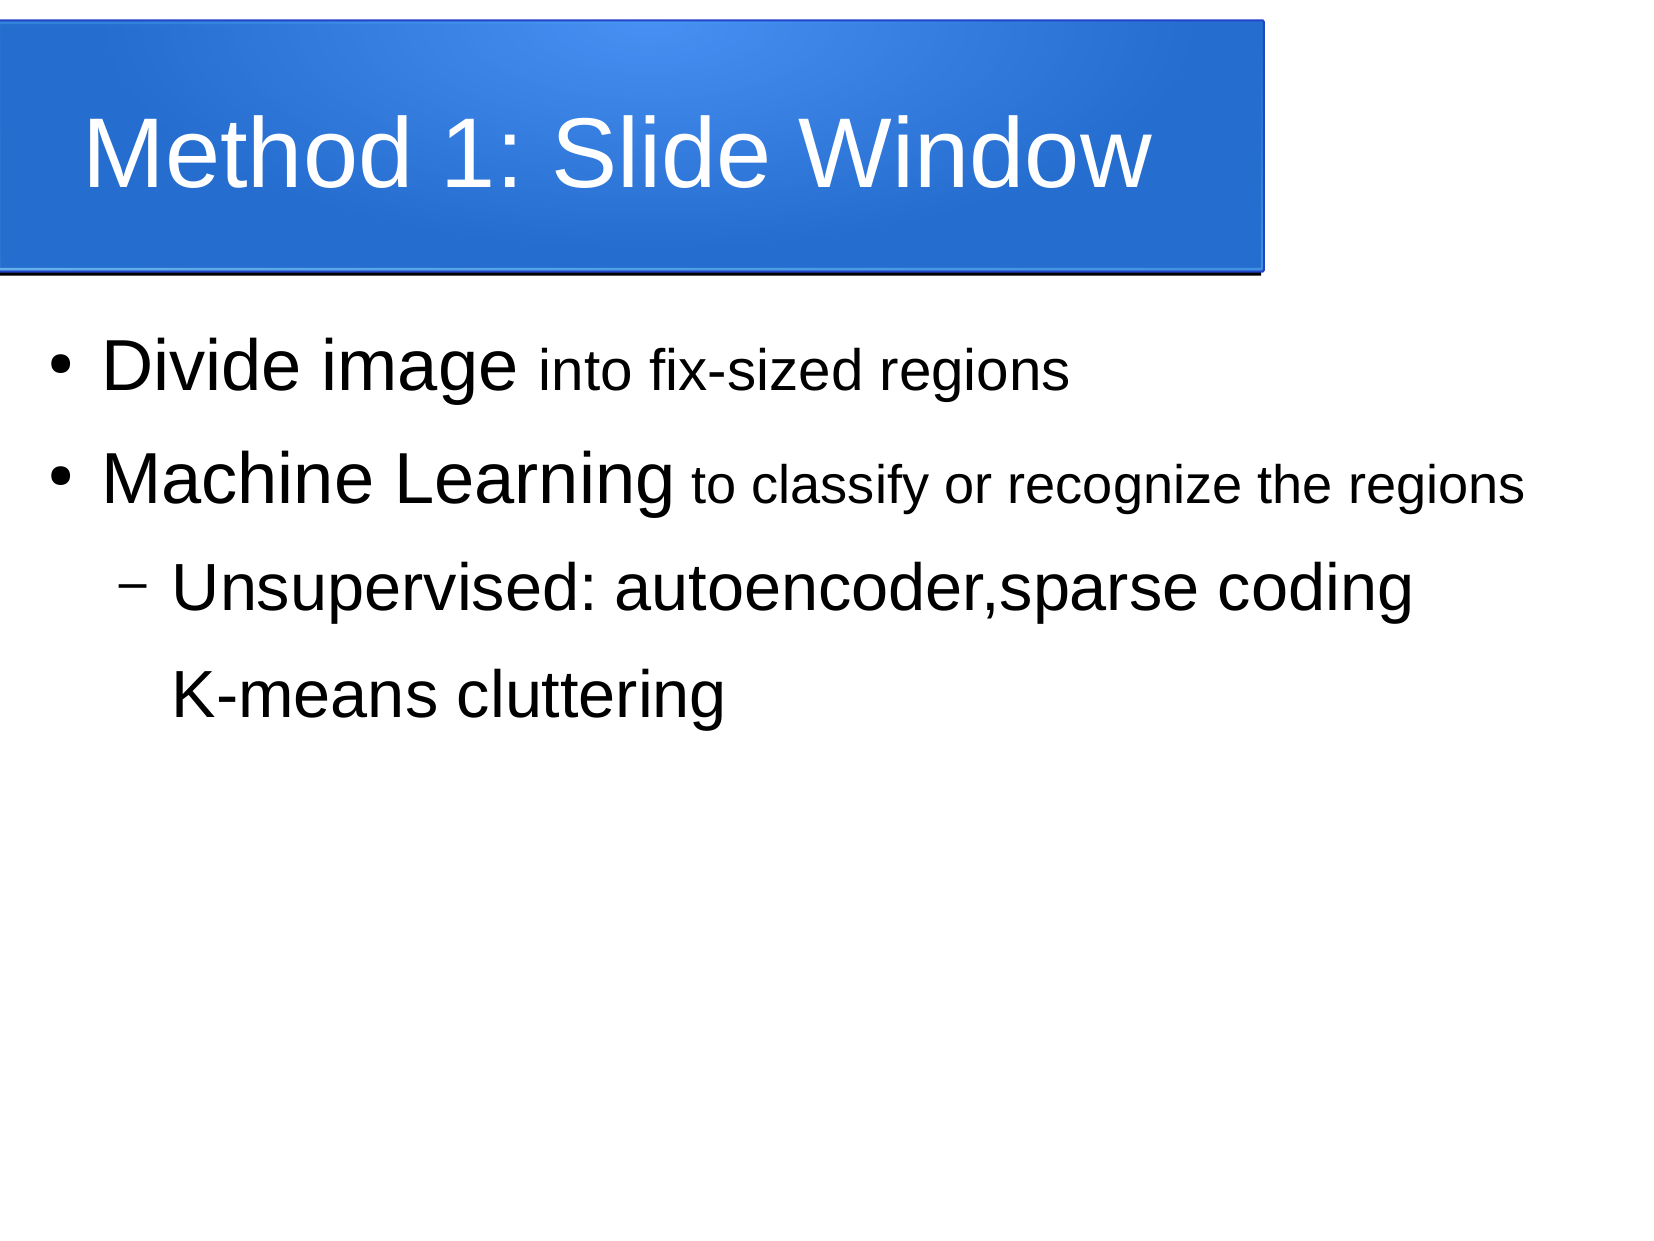

# Method 1: Slide Window
Divide image into fix-sized regions
Machine Learning to classify or recognize the regions
Unsupervised:	autoencoder,sparse coding
K-means cluttering